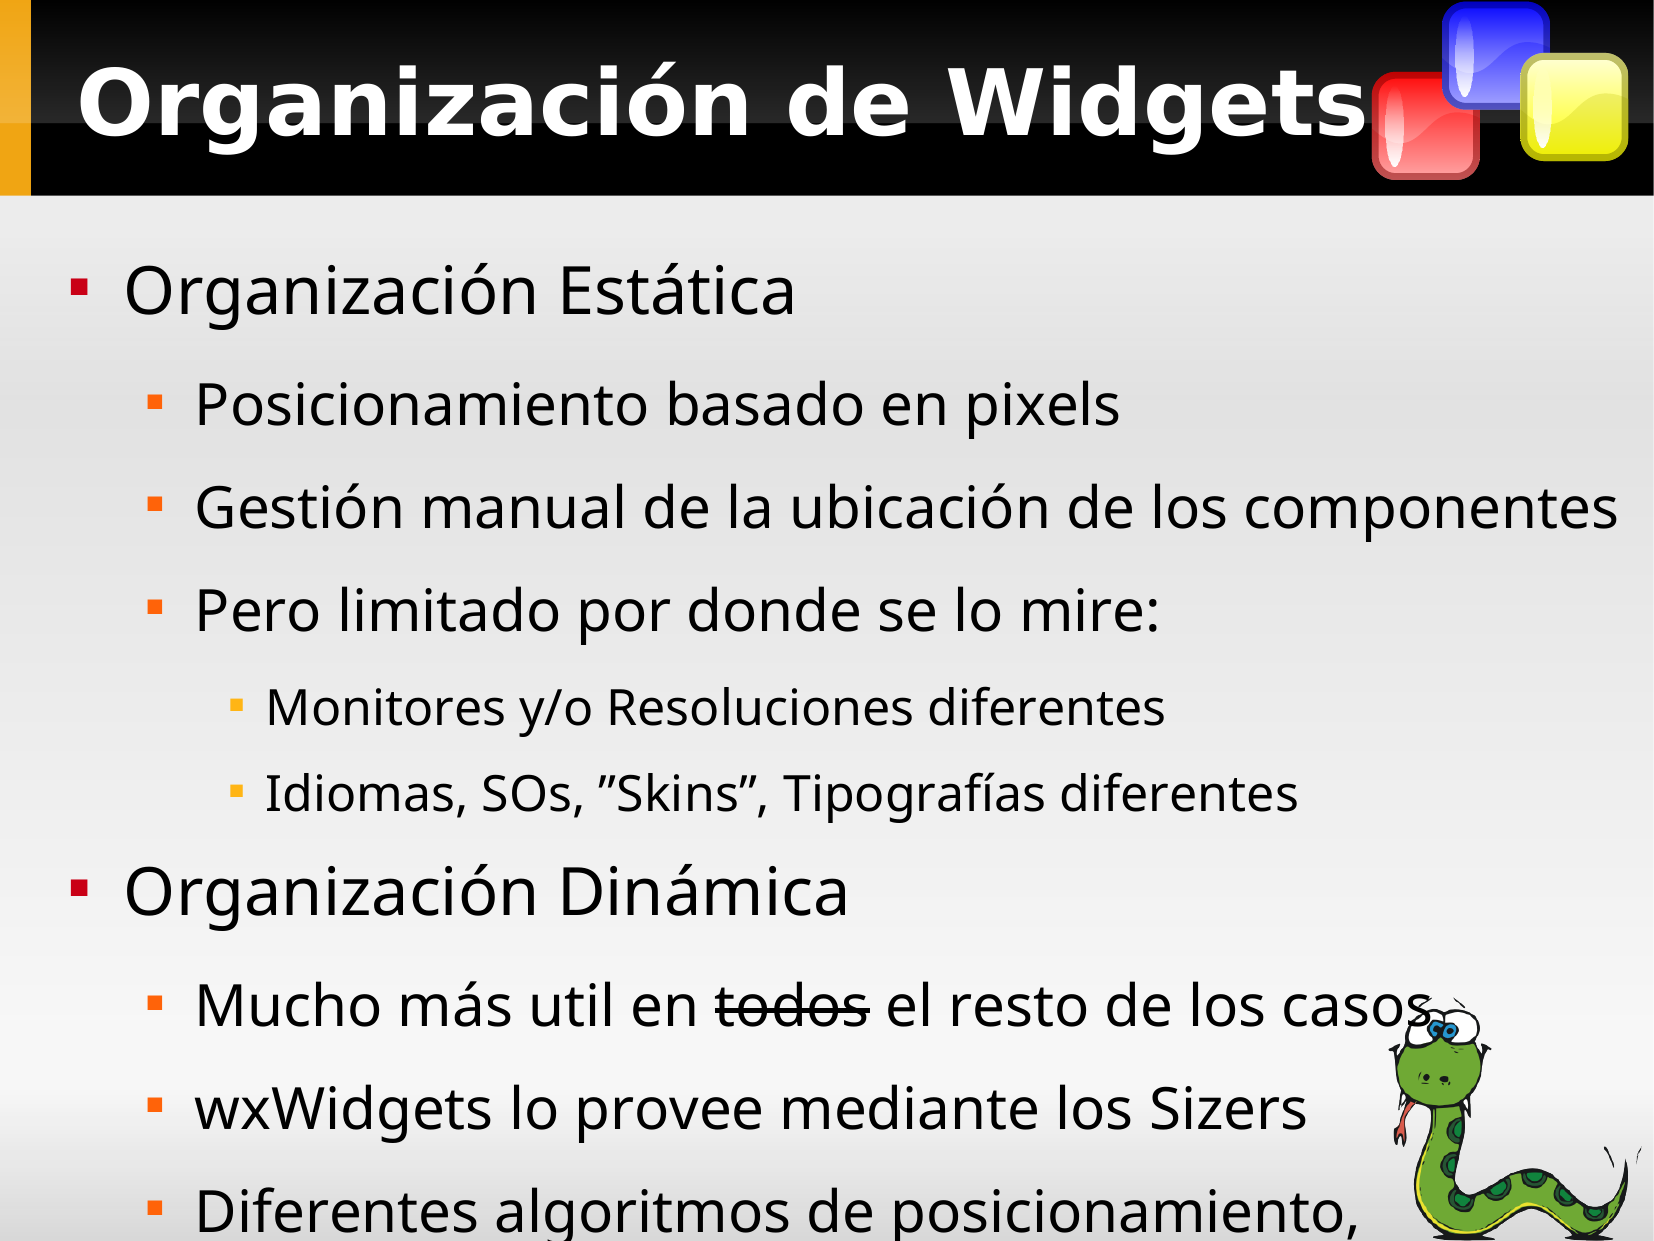

# Organización de Widgets
Organización Estática
Posicionamiento basado en pixels
Gestión manual de la ubicación de los componentes
Pero limitado por donde se lo mire:
Monitores y/o Resoluciones diferentes
Idiomas, SOs, ”Skins”, Tipografías diferentes
Organización Dinámica
Mucho más util en todos el resto de los casos
wxWidgets lo provee mediante los Sizers
Diferentes algoritmos de posicionamiento,
diferentes subclases de Sizer.